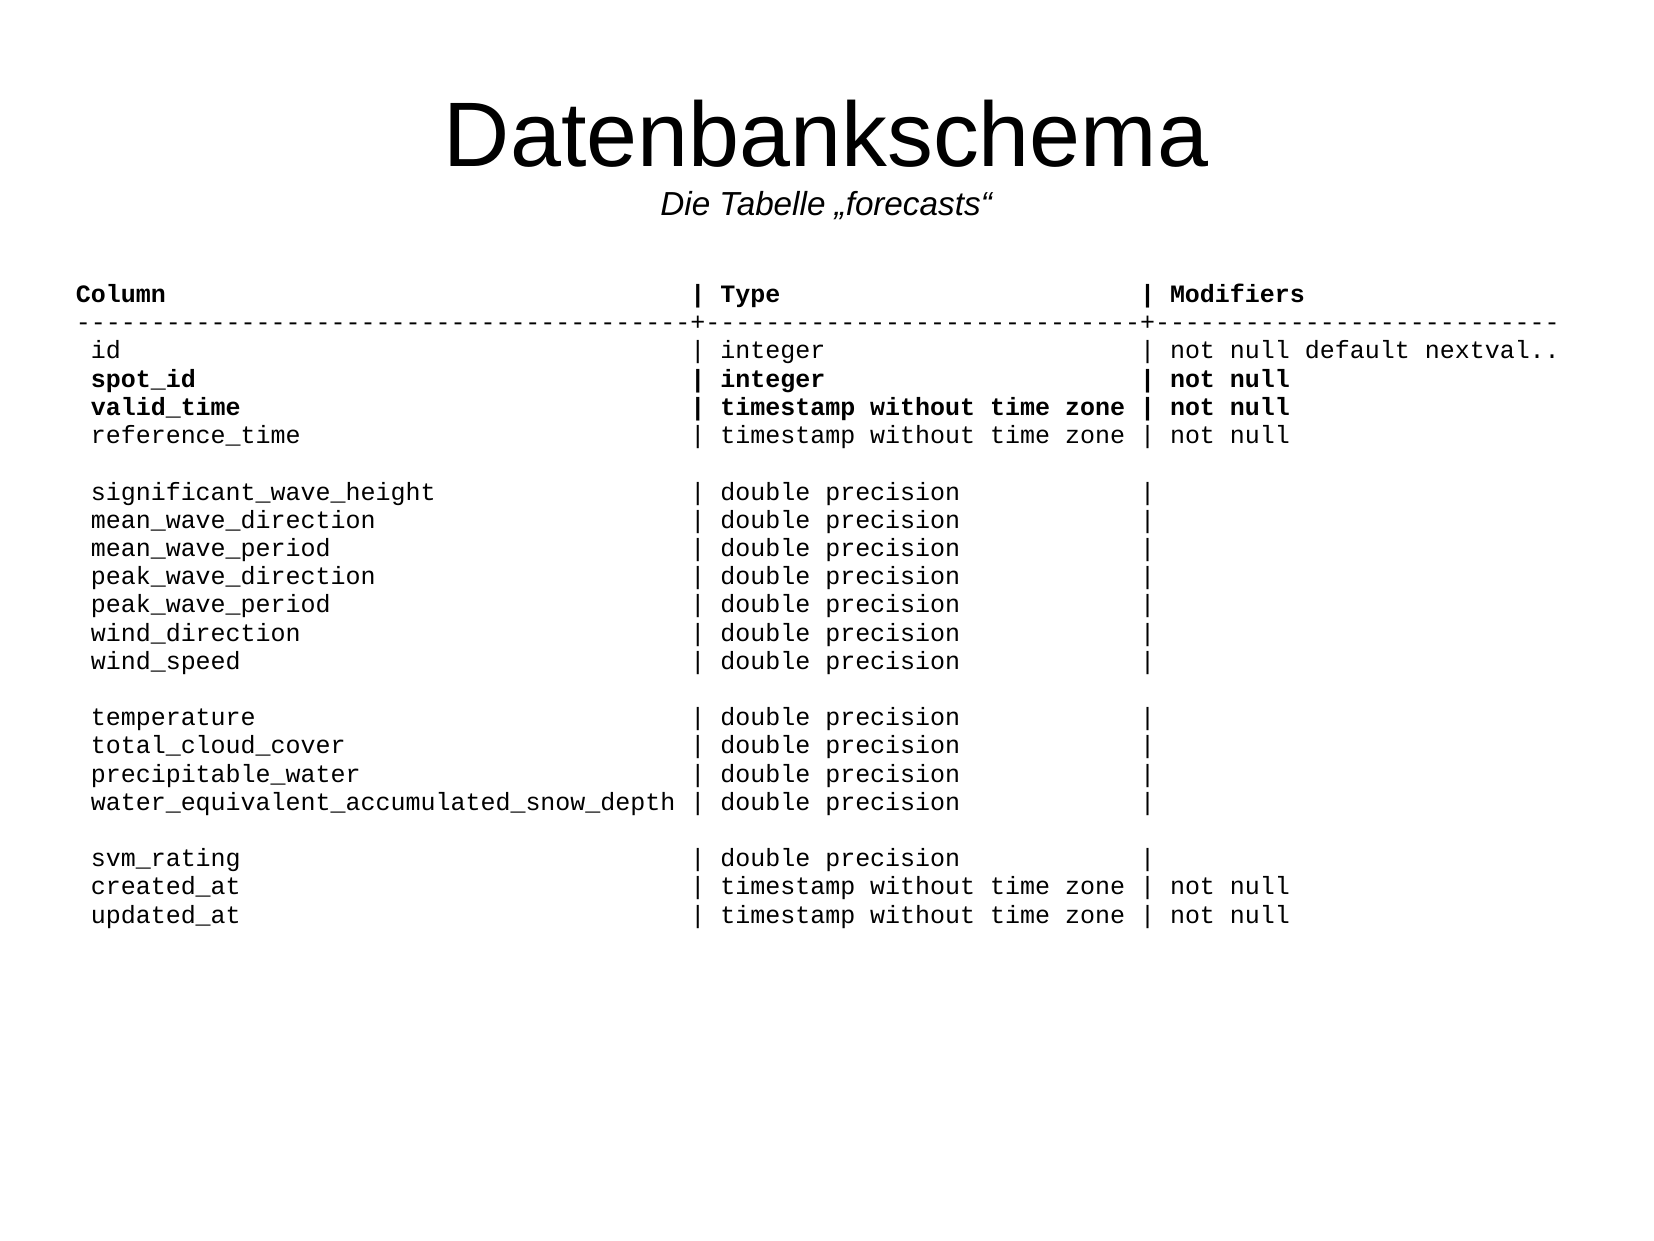

# Datenbankschema Die Tabelle „forecasts“
Column | Type | Modifiers
-----------------------------------------+-----------------------------+---------------------------
 id | integer | not null default nextval..
 spot_id | integer | not null
 valid_time | timestamp without time zone | not null
 reference_time | timestamp without time zone | not null
 significant_wave_height | double precision |
 mean_wave_direction | double precision |
 mean_wave_period | double precision |
 peak_wave_direction | double precision |
 peak_wave_period | double precision |
 wind_direction | double precision |
 wind_speed | double precision |
 temperature | double precision |
 total_cloud_cover | double precision |
 precipitable_water | double precision |
 water_equivalent_accumulated_snow_depth | double precision |
 svm_rating | double precision |
 created_at | timestamp without time zone | not null
 updated_at | timestamp without time zone | not null